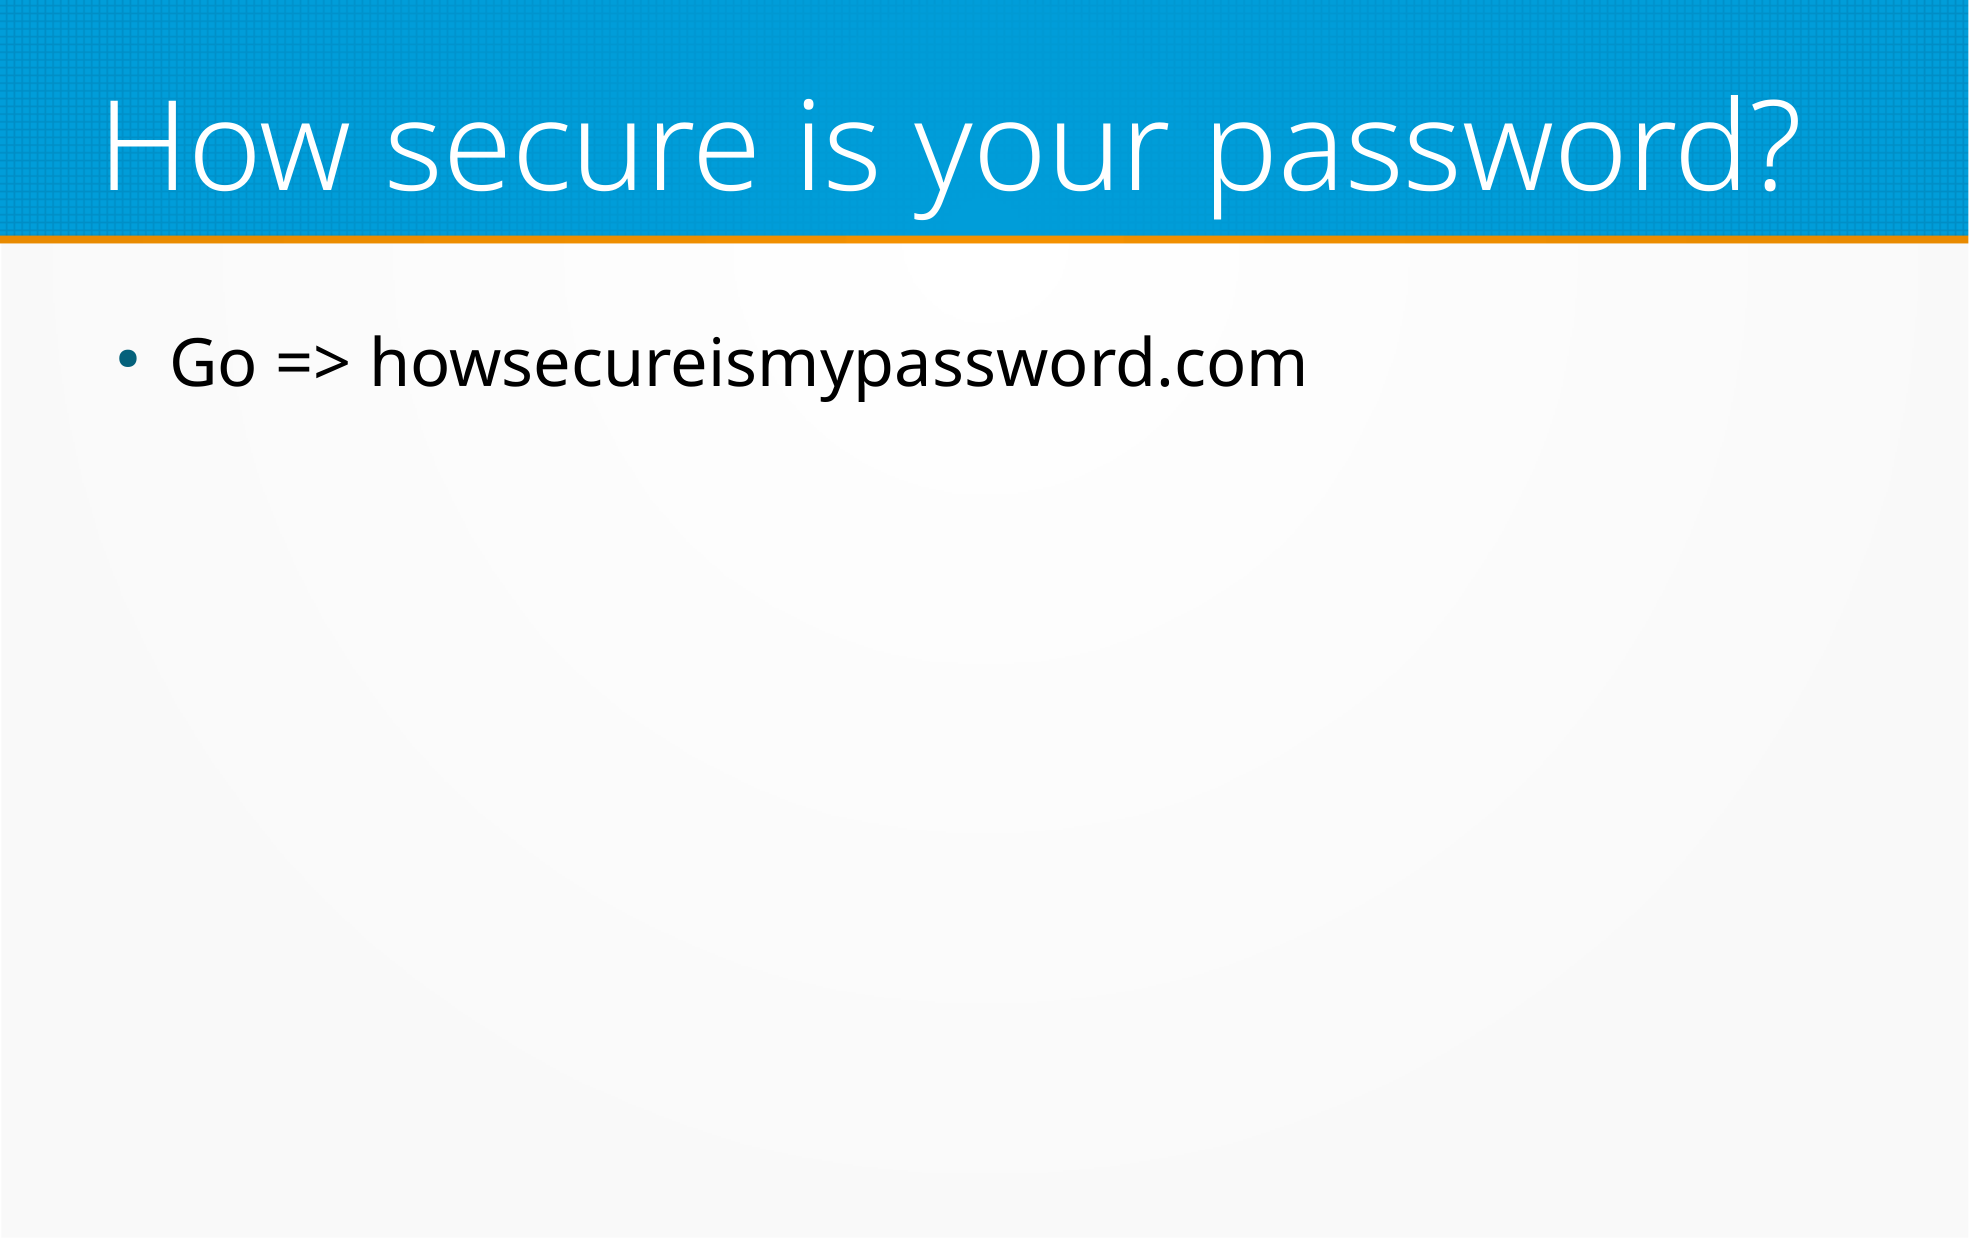

# How secure is your password?
Go => howsecureismypassword.com